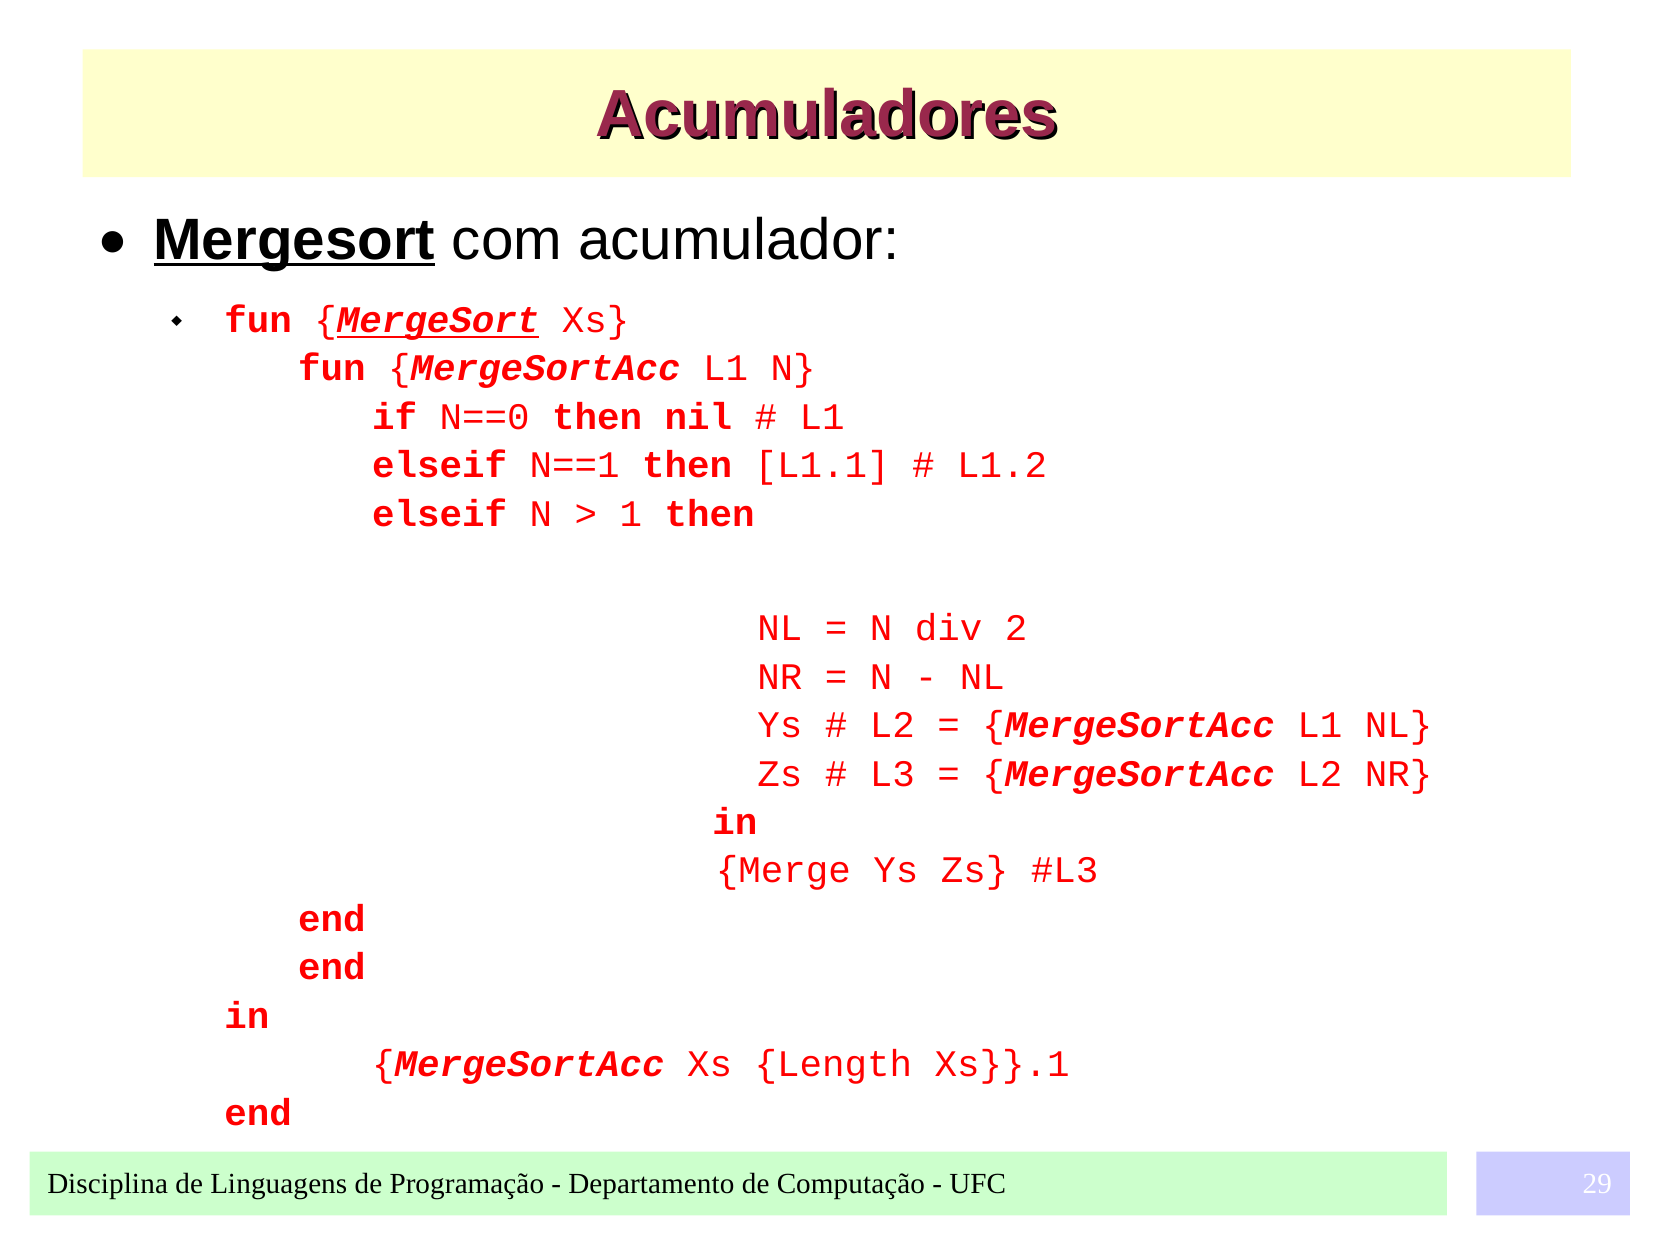

# Acumuladores
Mergesort com acumulador:
fun {MergeSort Xs}
	fun {MergeSortAcc L1 N}
		if N==0 then nil # L1
		elseif N==1 then [L1.1] # L1.2
		elseif N > 1 then
						 NL = N div 2
						 NR = N - NL
						 Ys # L2 = {MergeSortAcc L1 NL}
						 Zs # L3 = {MergeSortAcc L2 NR}
						 in
			 {Merge Ys Zs} #L3
 	end
	end
in
		{MergeSortAcc Xs {Length Xs}}.1
end
Disciplina de Linguagens de Programação - Departamento de Computação - UFC
29